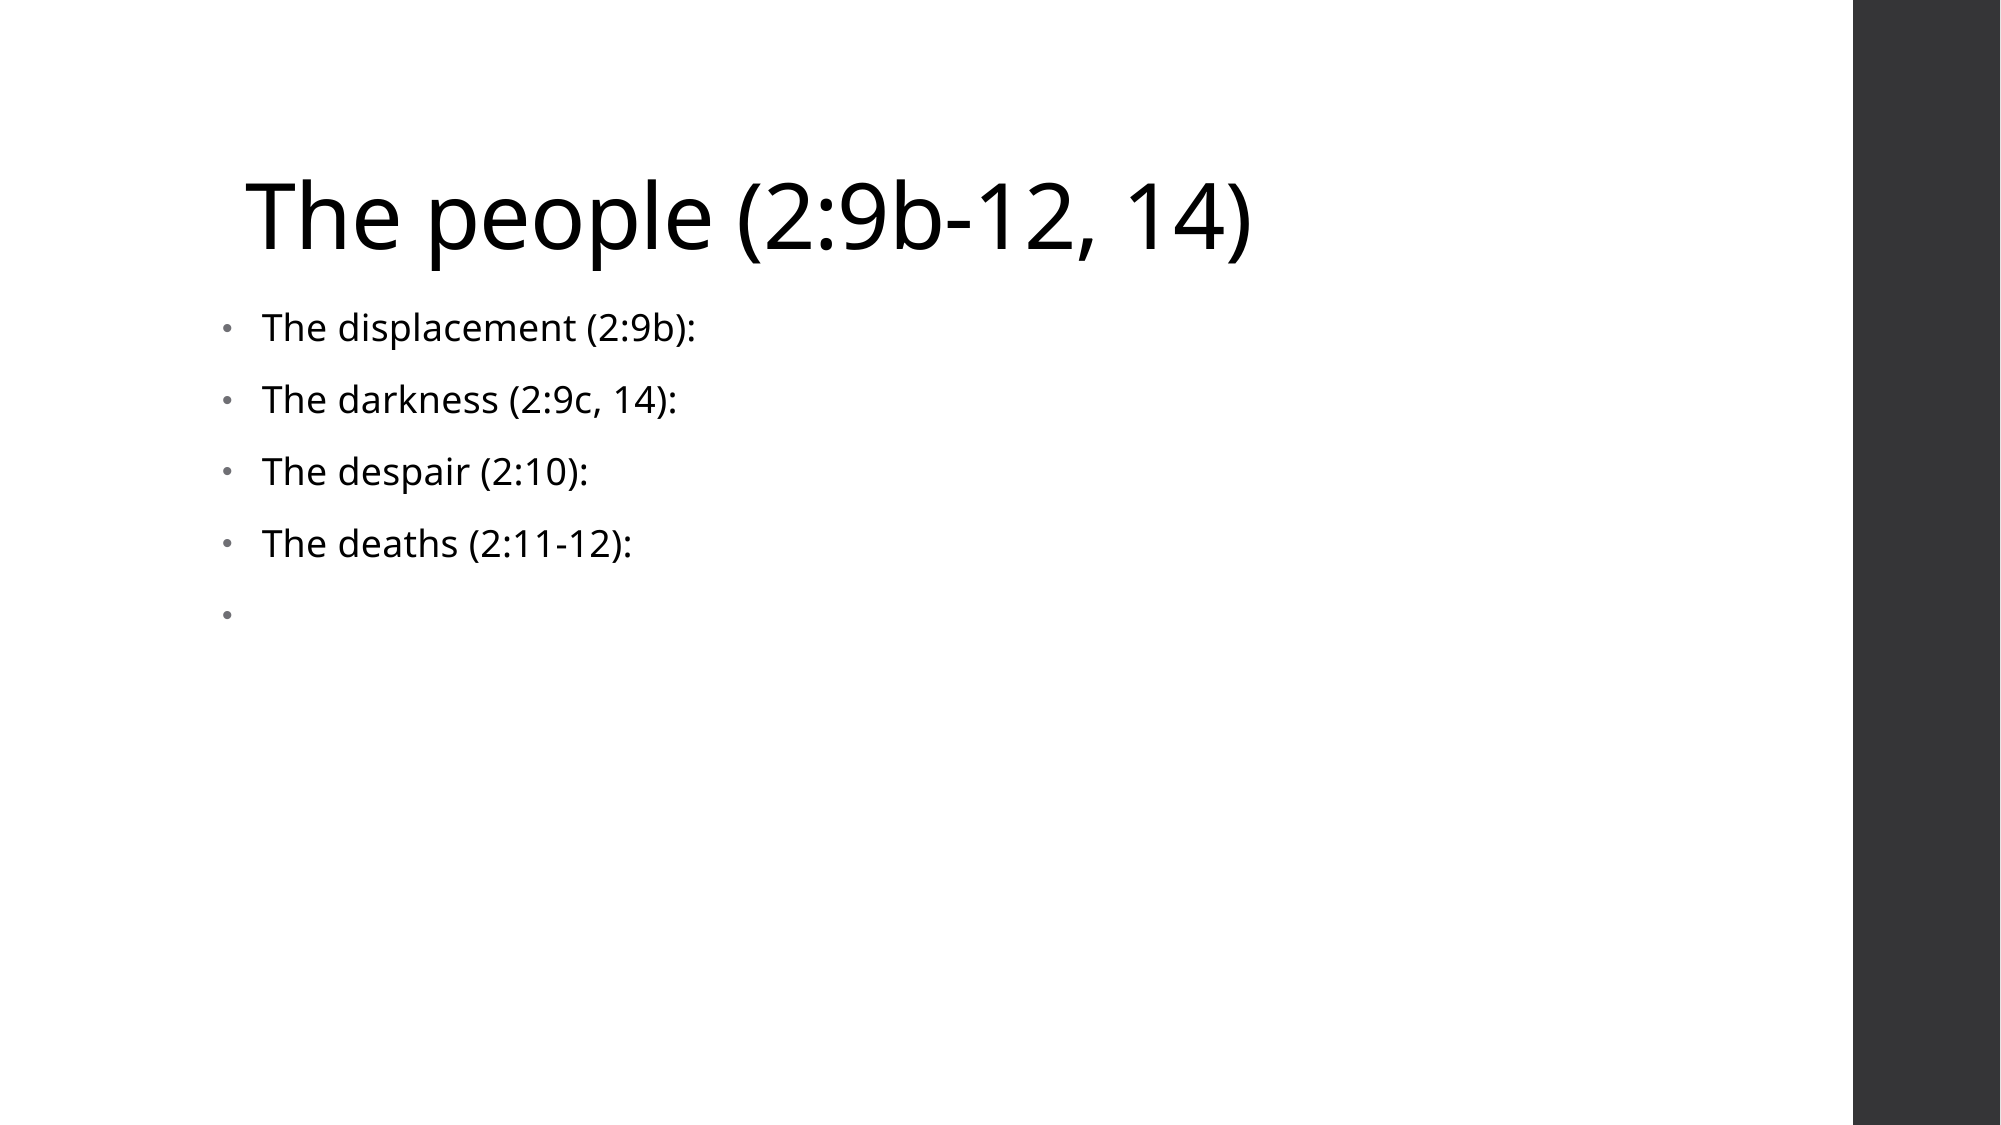

# The people (2:9b-12, 14)
 The displacement (2:9b):
 The darkness (2:9c, 14):
 The despair (2:10):
 The deaths (2:11-12):